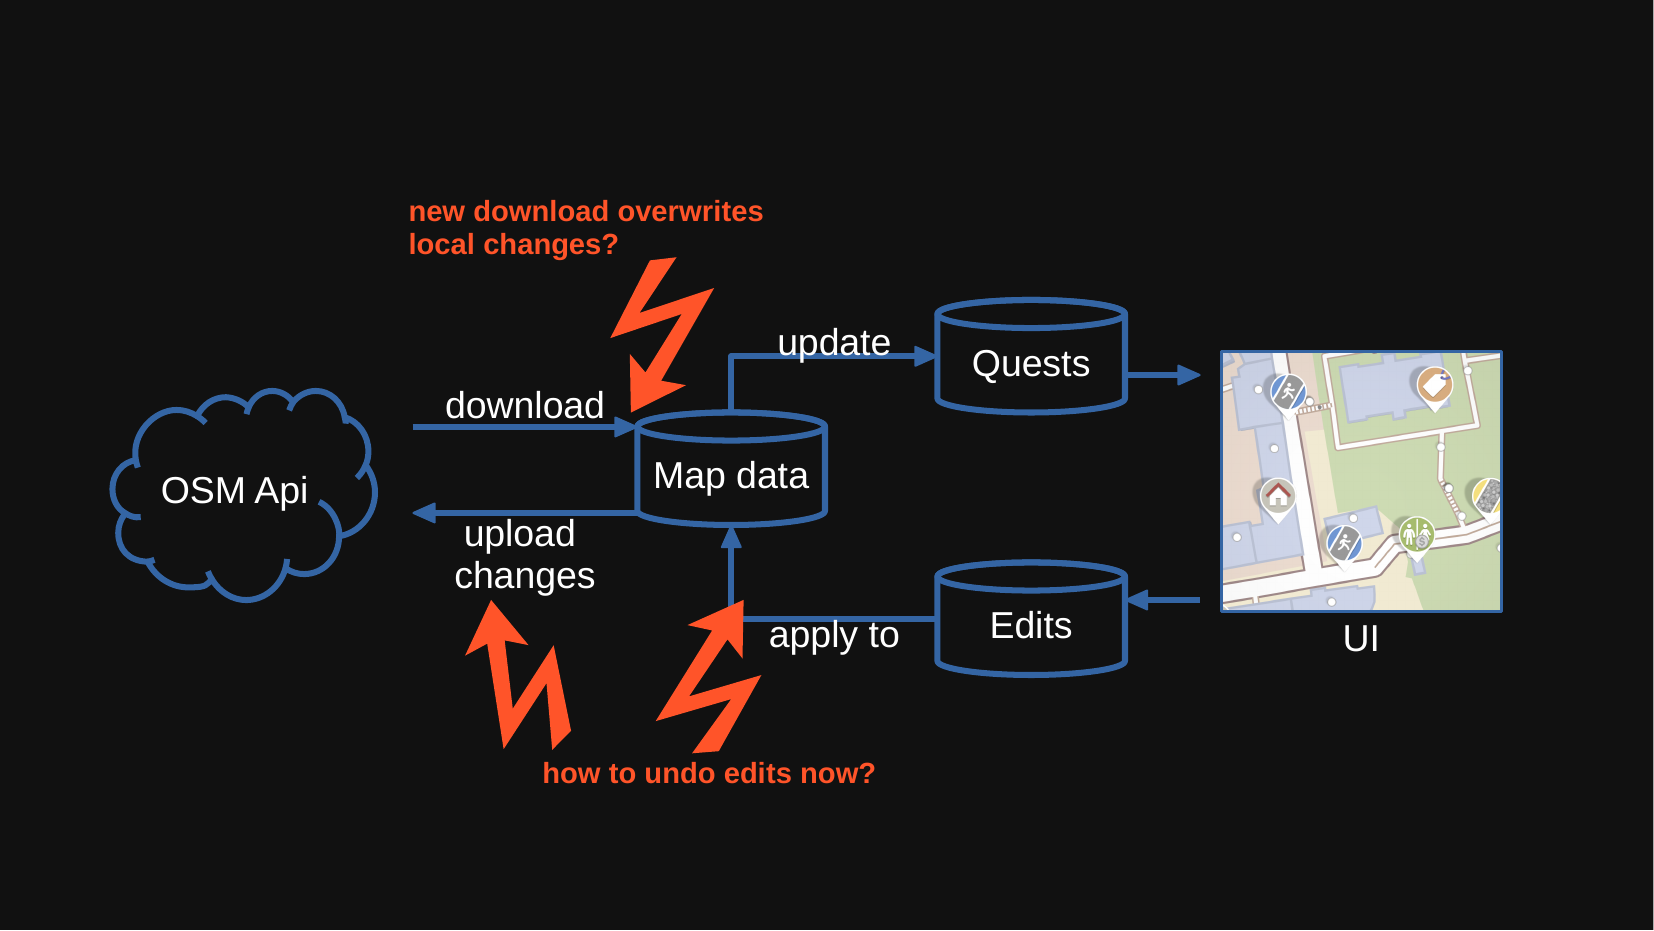

new download overwrites
local changes?
Quests
OSM Api
Map data
download
upload
changes
Edits
UI
how to undo edits now?